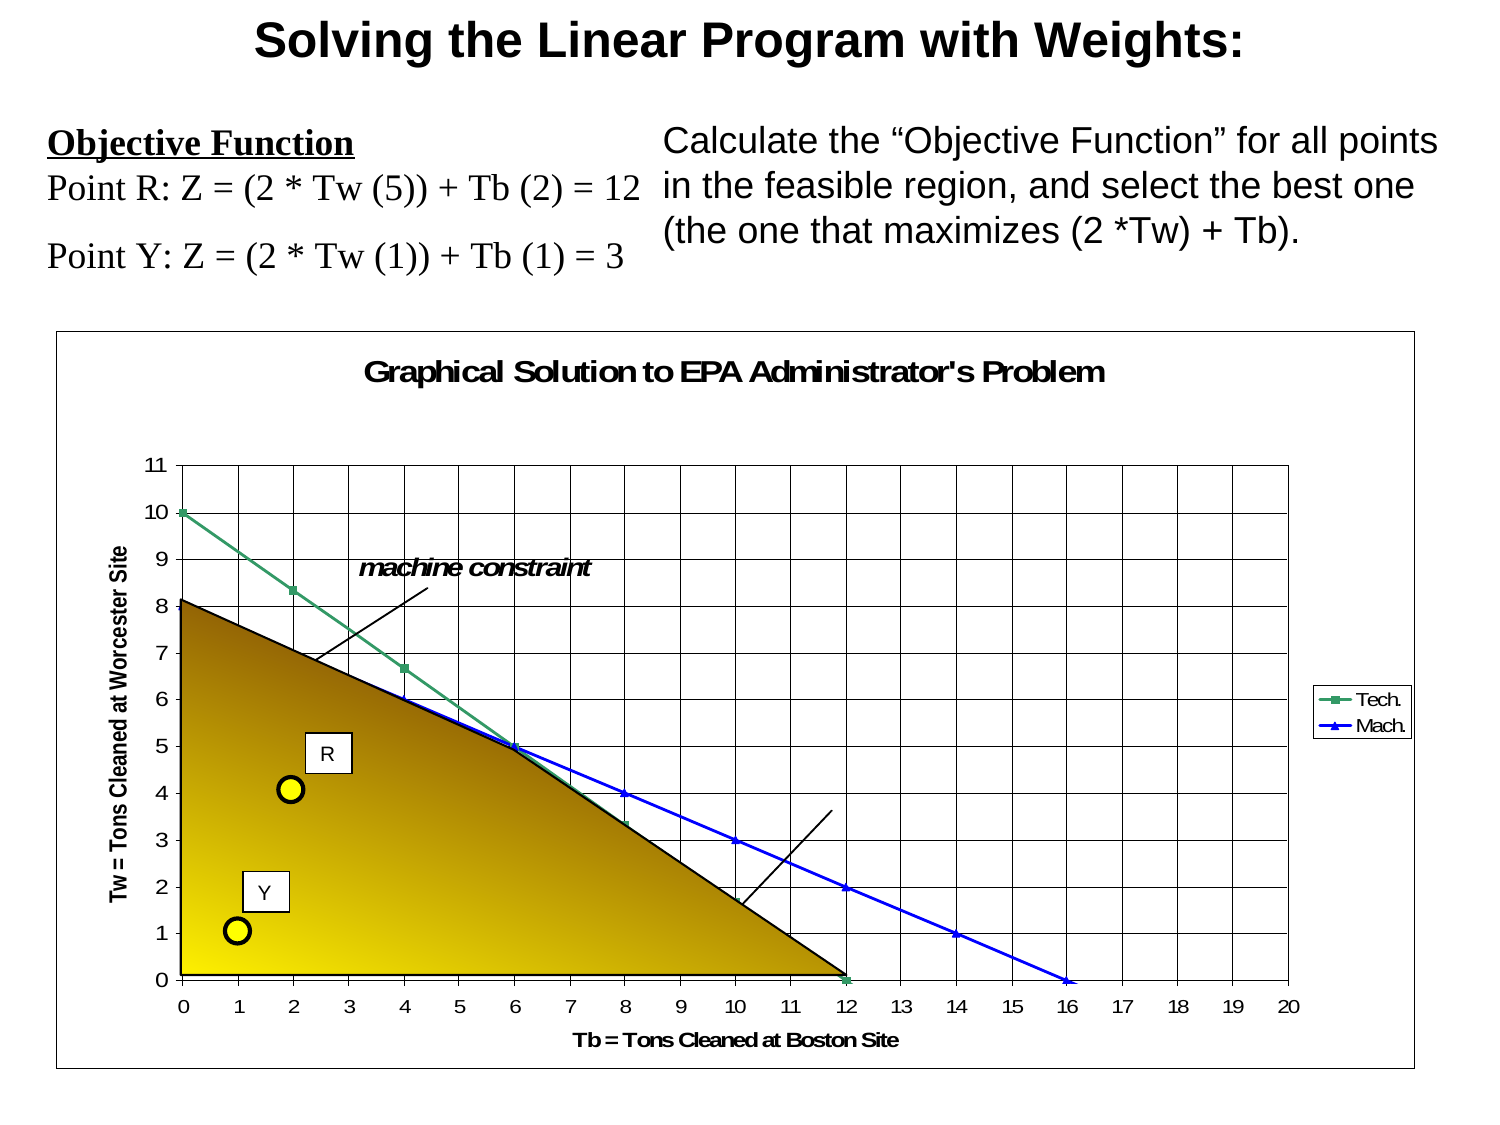

Solving the Linear Program with Weights:
Calculate the “Objective Function” for all points in the feasible region, and select the best one (the one that maximizes (2 *Tw) + Tb).
Objective Function
Point R: Z = (2 * Tw (5)) + Tb (2) = 12
Point Y: Z = (2 * Tw (1)) + Tb (1) = 3
R
Y